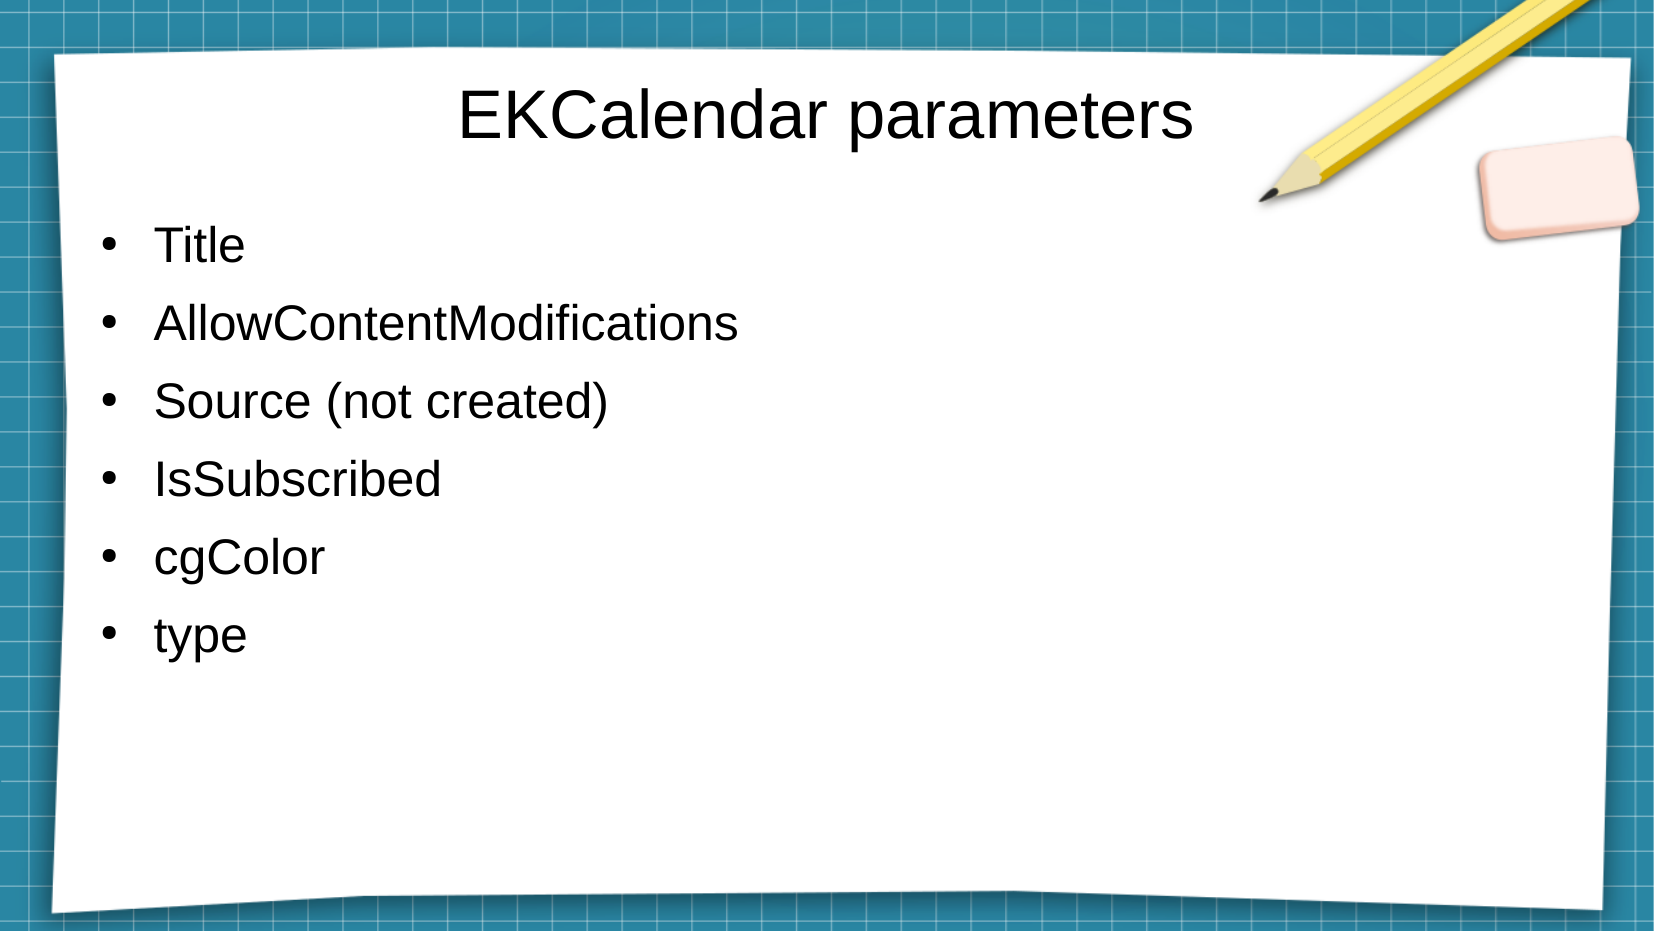

# EKCalendar parameters
Title
AllowContentModifications
Source (not created)
IsSubscribed
cgColor
type